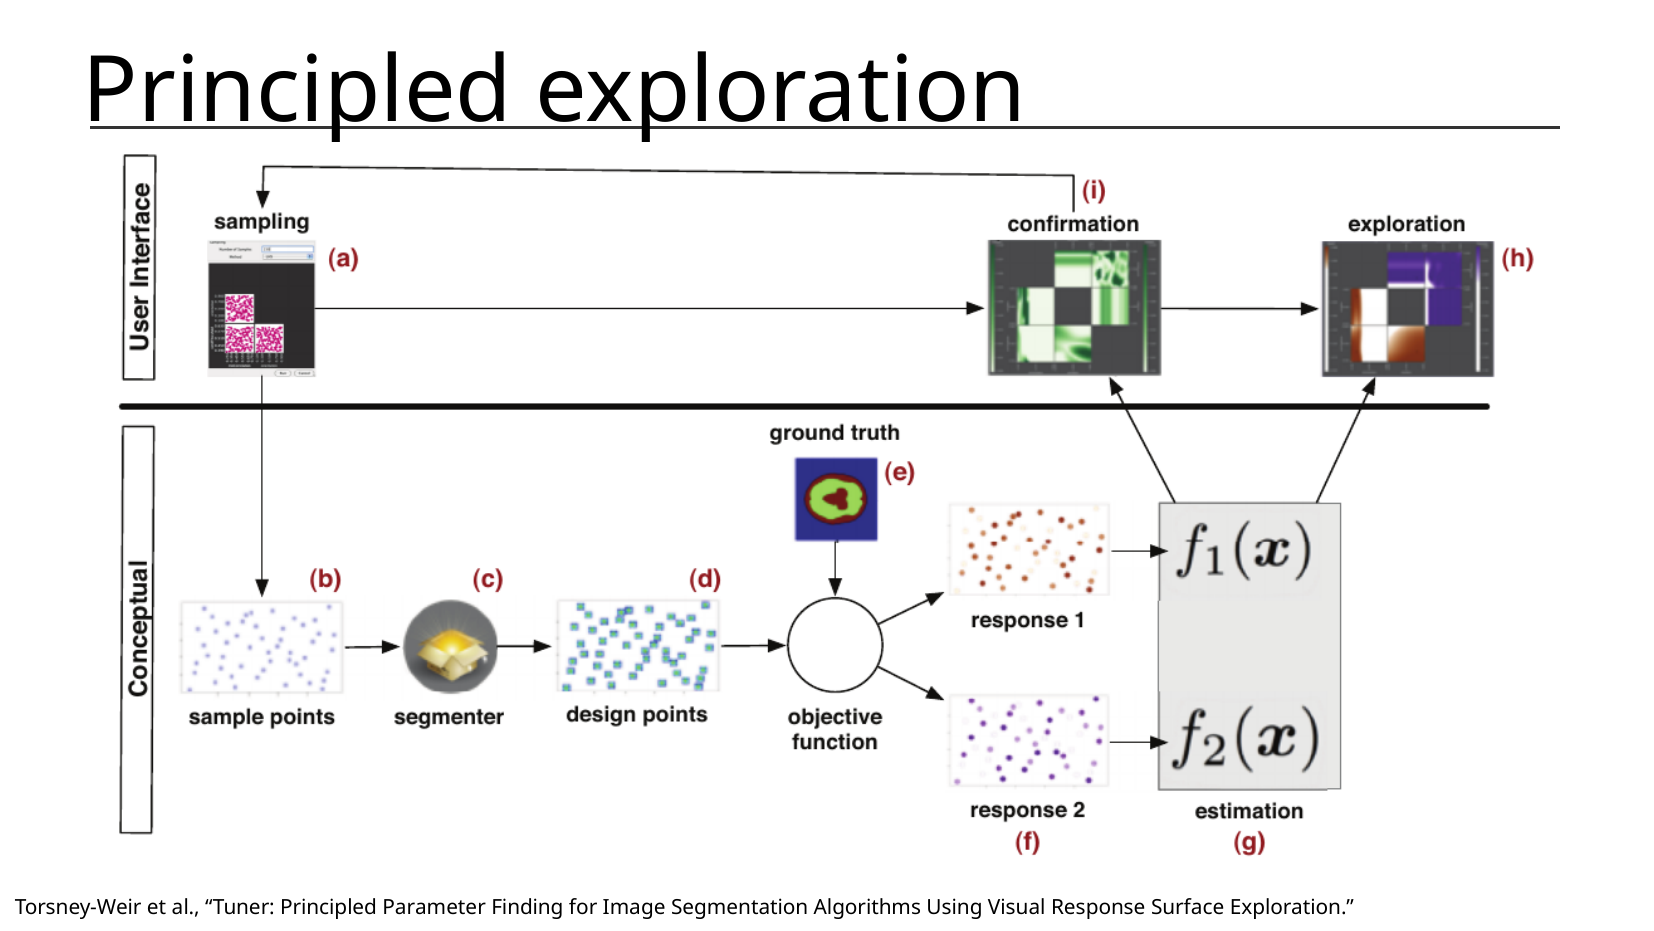

# Principled exploration
Torsney-Weir et al., “Tuner: Principled Parameter Finding for Image Segmentation Algorithms Using Visual Response Surface Exploration.”